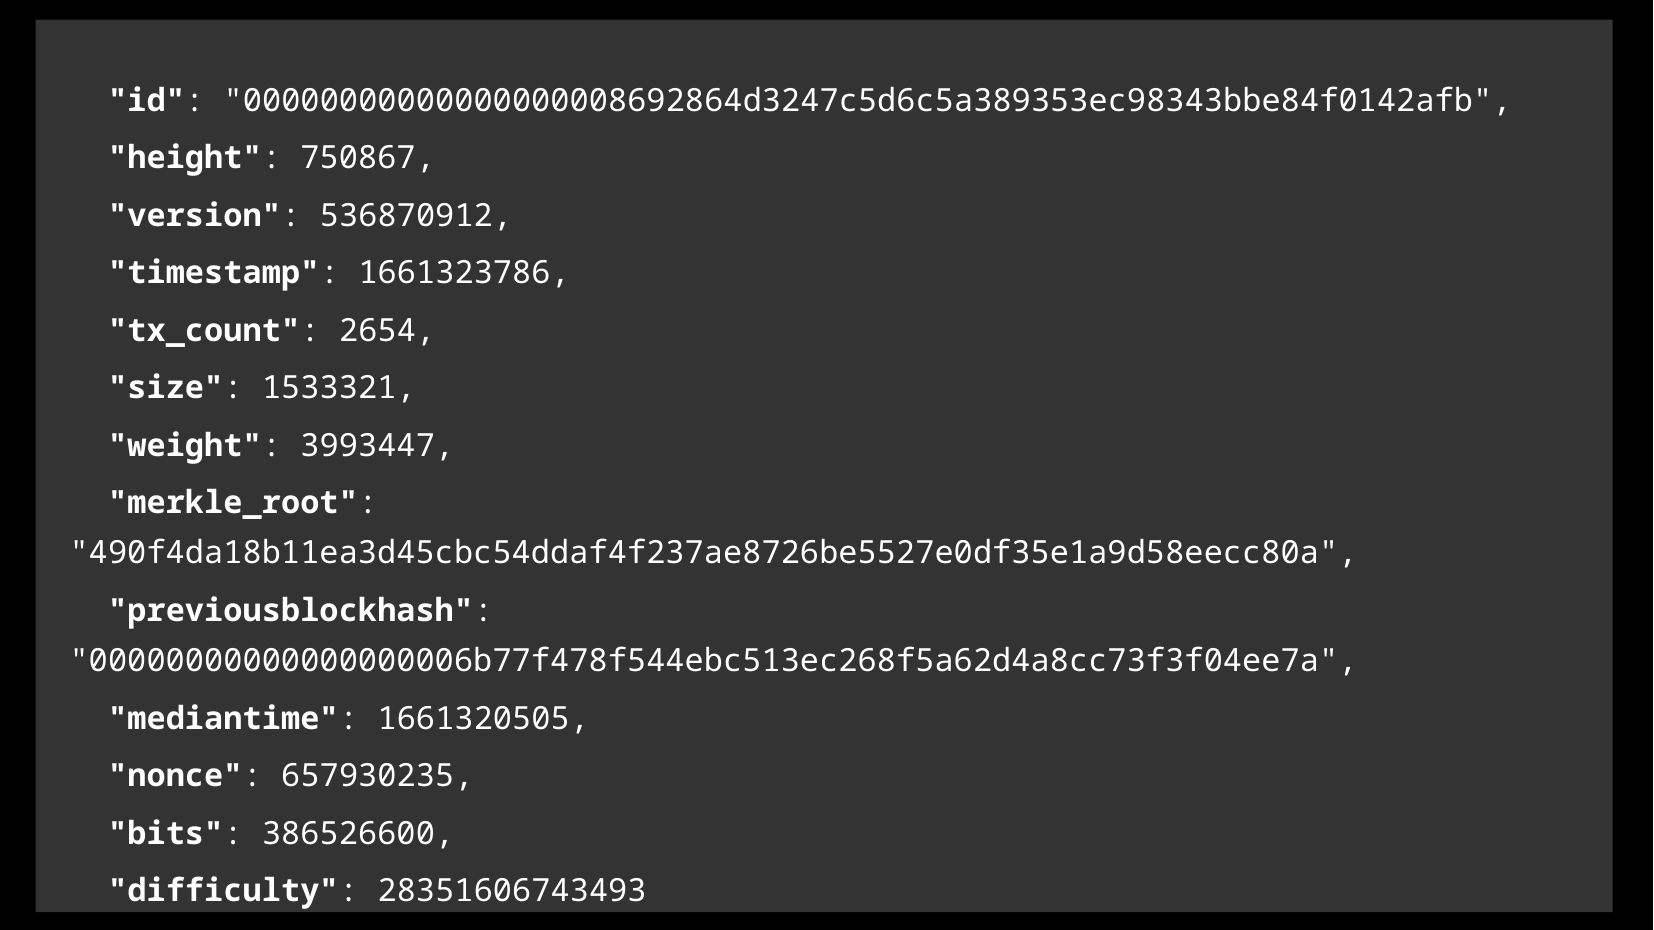

# "id": "00000000000000000008692864d3247c5d6c5a389353ec98343bbe84f0142afb",
 "height": 750867,
 "version": 536870912,
 "timestamp": 1661323786,
 "tx_count": 2654,
 "size": 1533321,
 "weight": 3993447,
 "merkle_root": "490f4da18b11ea3d45cbc54ddaf4f237ae8726be5527e0df35e1a9d58eecc80a",
 "previousblockhash": "00000000000000000006b77f478f544ebc513ec268f5a62d4a8cc73f3f04ee7a",
 "mediantime": 1661320505,
 "nonce": 657930235,
 "bits": 386526600,
 "difficulty": 28351606743493